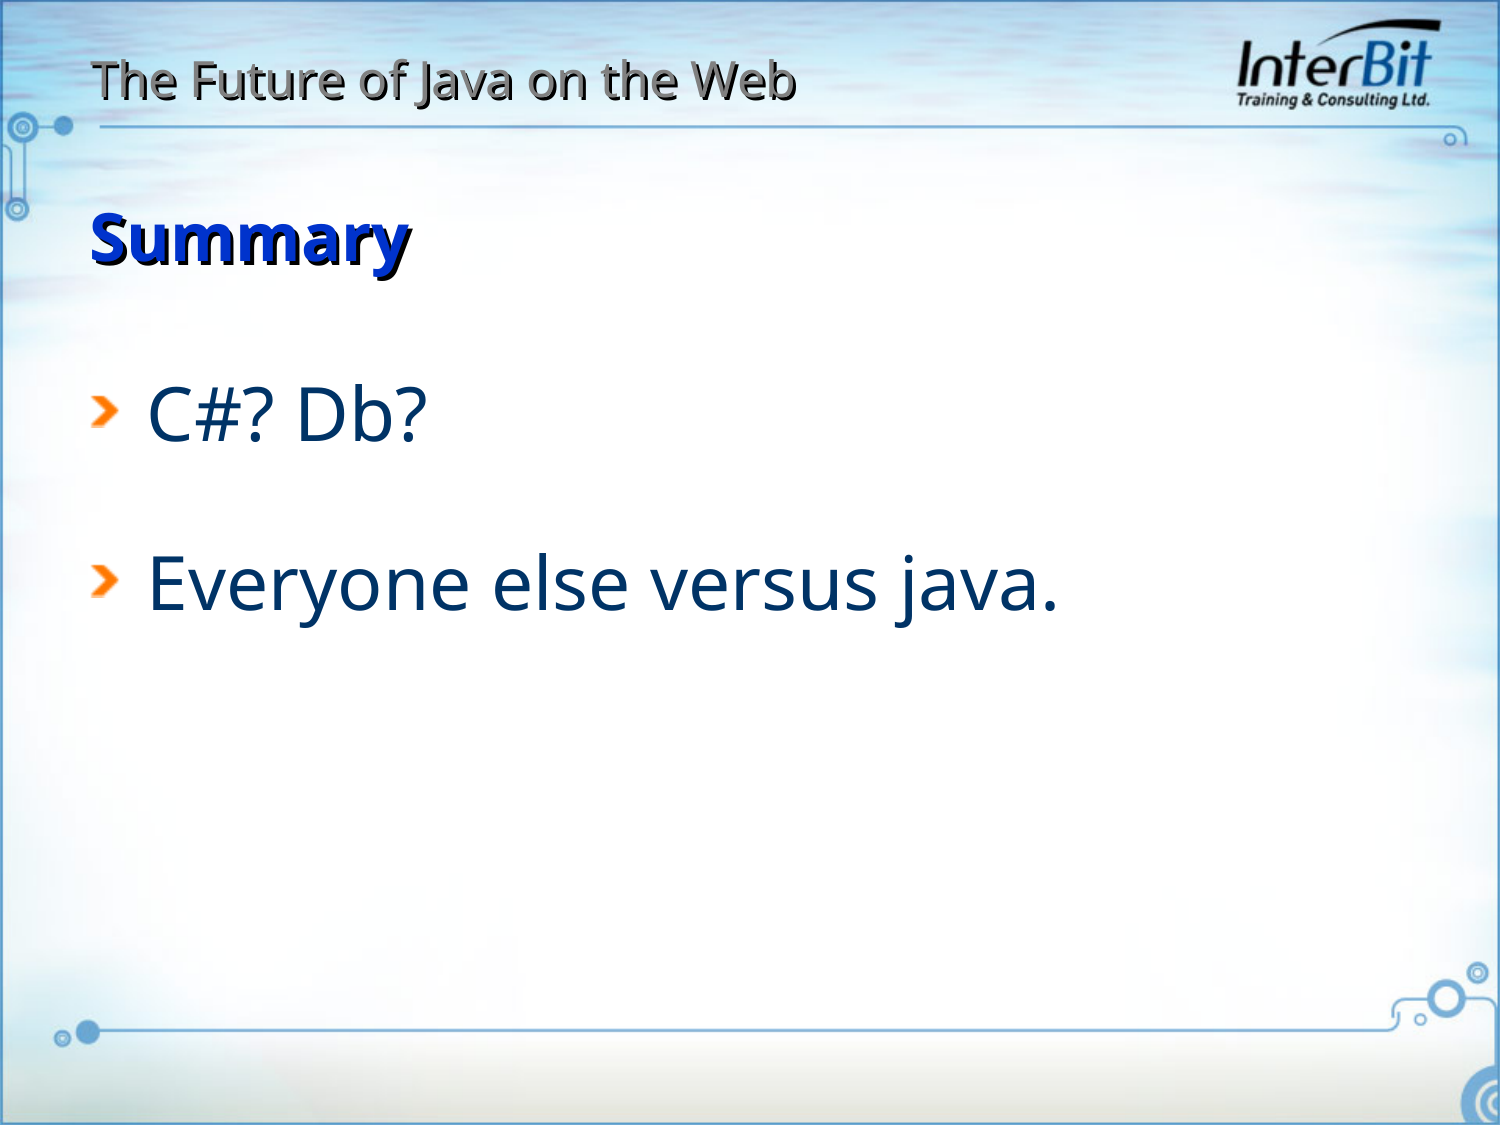

# The Future of Java on the Web
Summary
 C#? Db?
 Everyone else versus java.